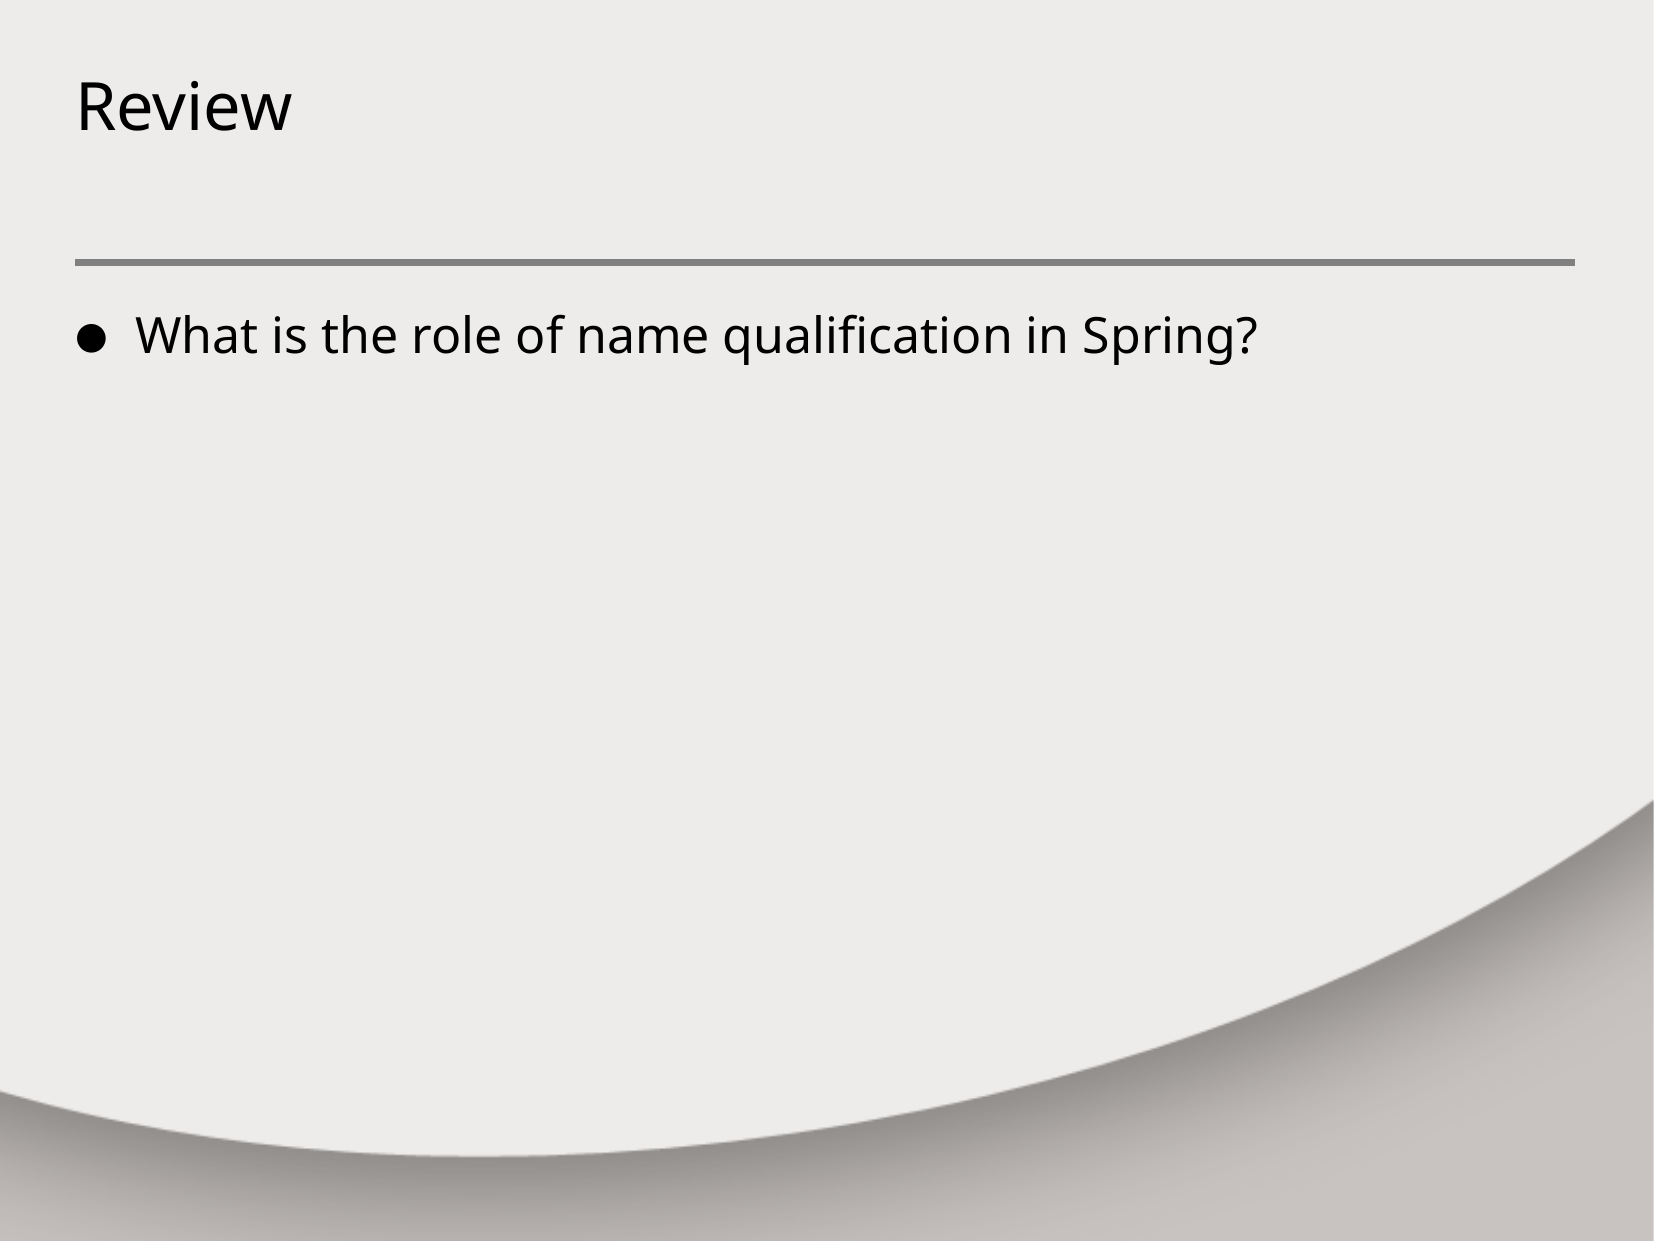

# Review
What is the role of name qualification in Spring?